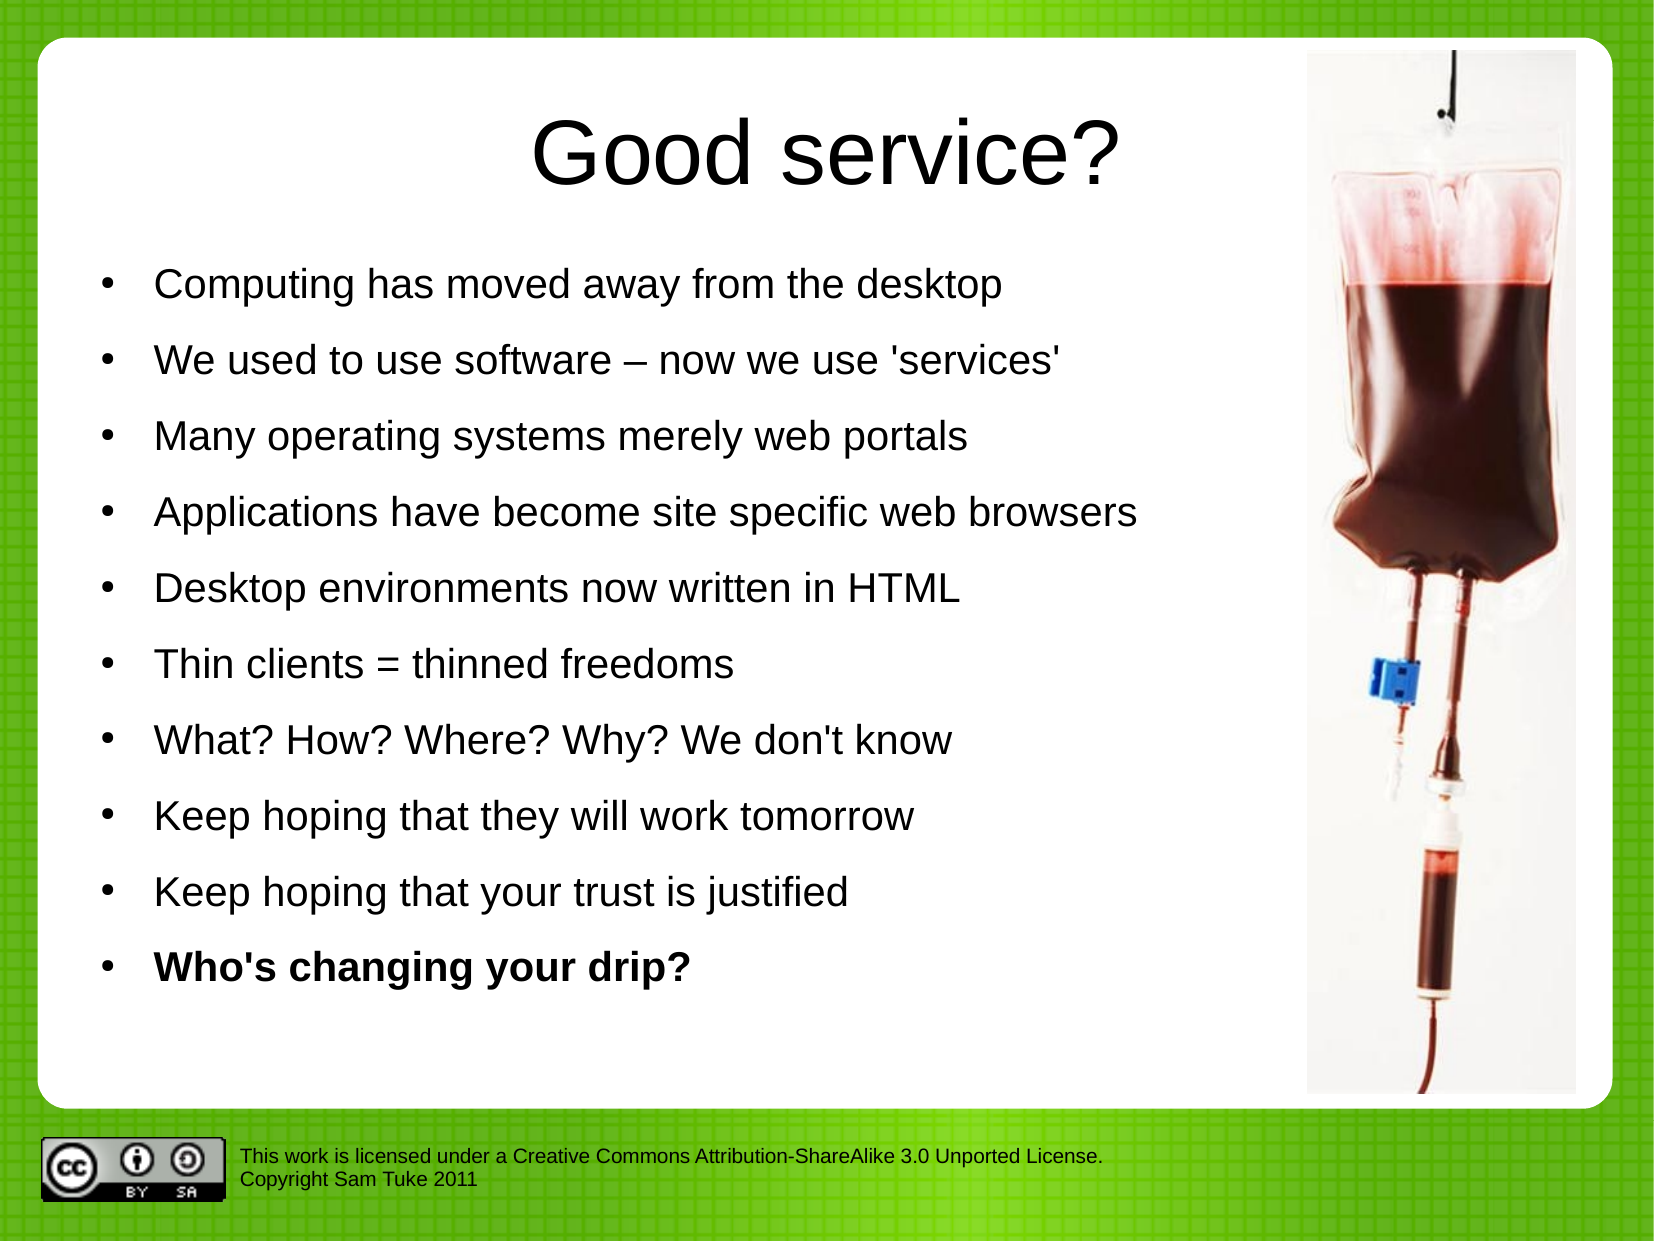

# Good service?
Computing has moved away from the desktop
We used to use software – now we use 'services'
Many operating systems merely web portals
Applications have become site specific web browsers
Desktop environments now written in HTML
Thin clients = thinned freedoms
What? How? Where? Why? We don't know
Keep hoping that they will work tomorrow
Keep hoping that your trust is justified
Who's changing your drip?